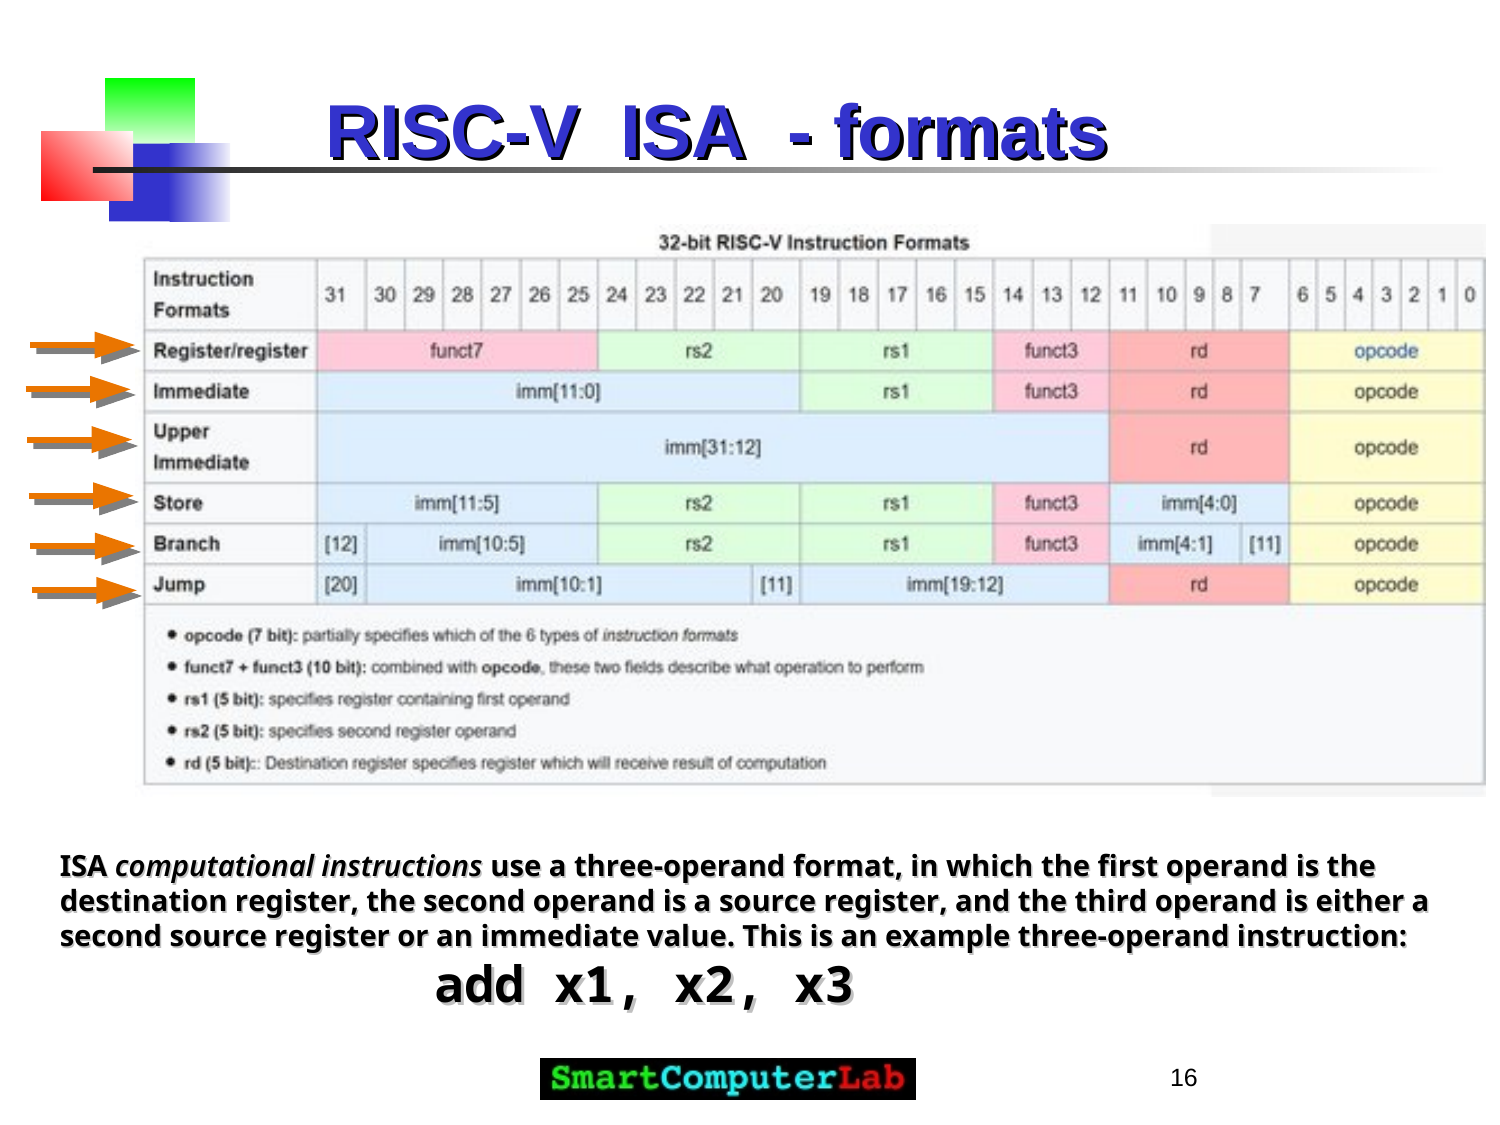

# RISC-V ISA - formats
ISA computational instructions use a three-operand format, in which the first operand is the destination register, the second operand is a source register, and the third operand is either a second source register or an immediate value. This is an example three-operand instruction:
					add x1, x2, x3
16